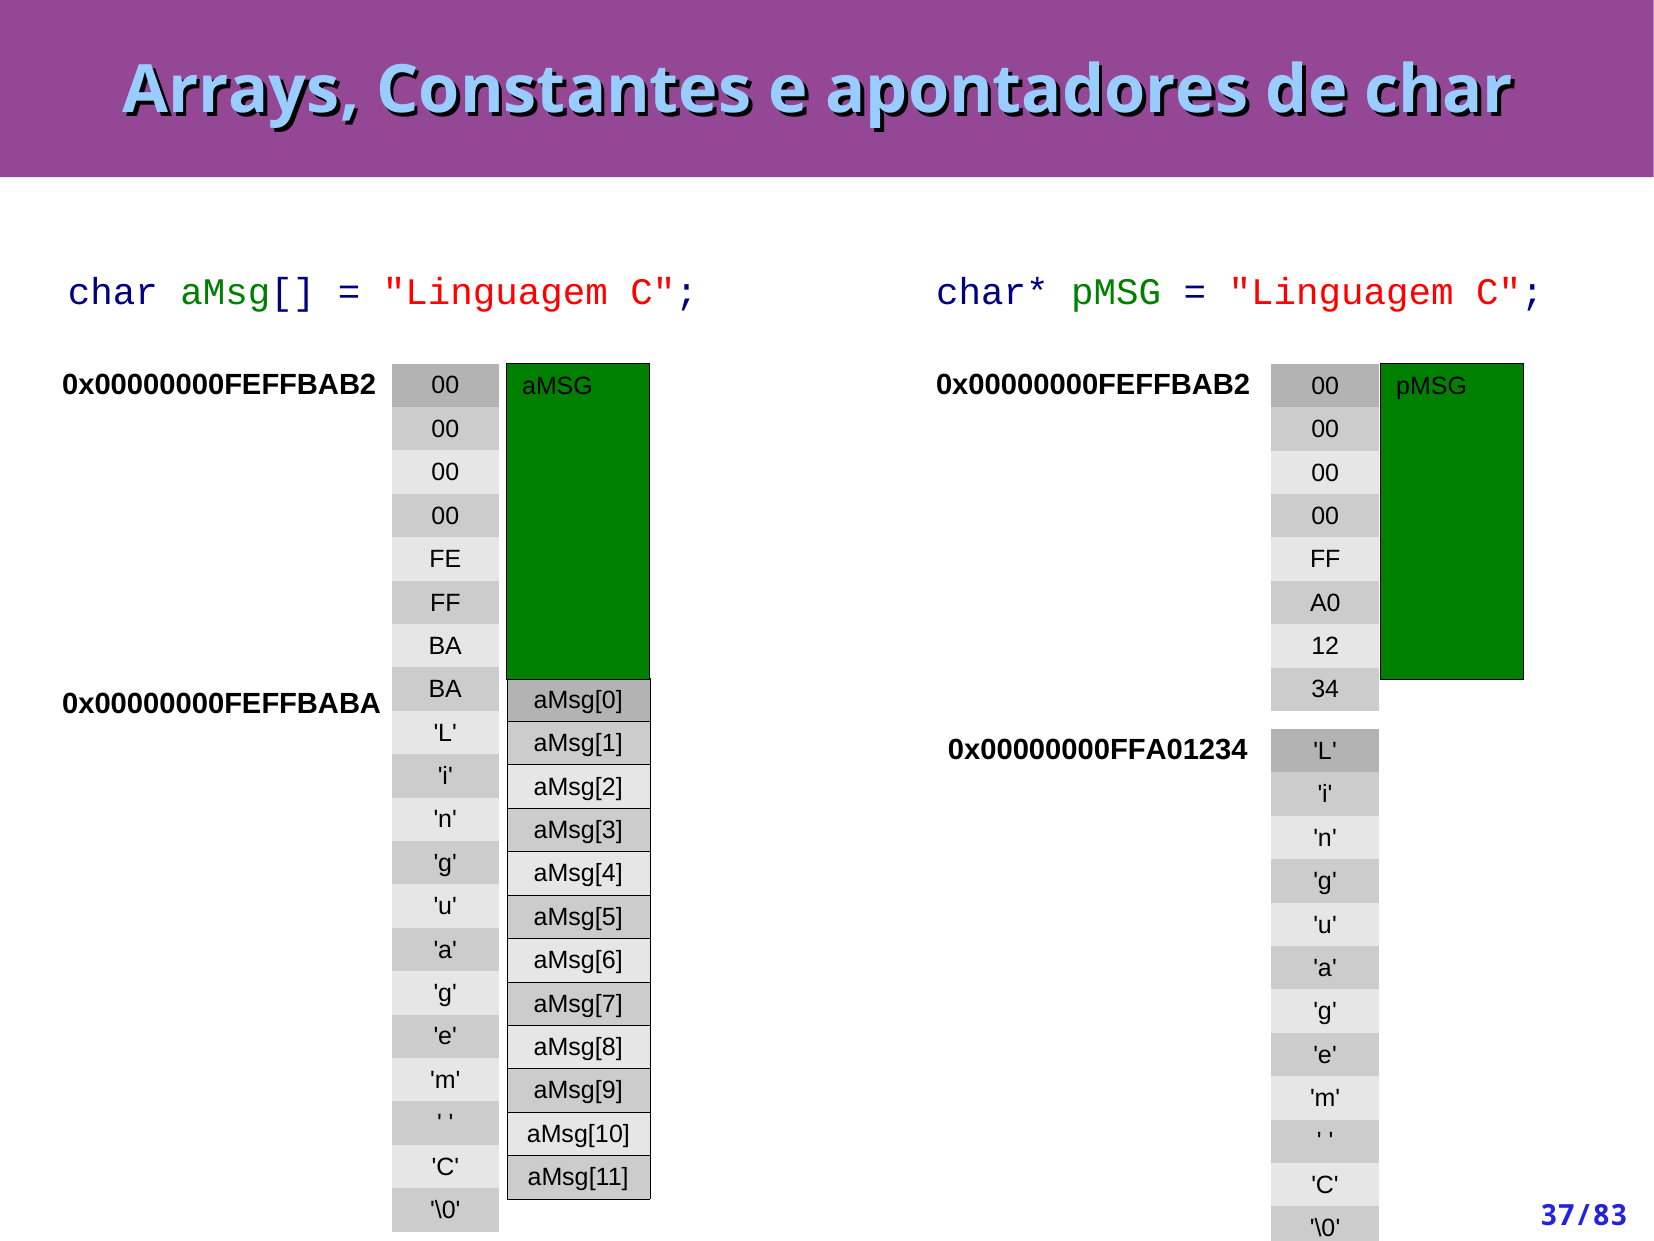

# Arrays, Constantes e apontadores de char
char aMsg[] = "Linguagem C";
char* pMSG = "Linguagem C";
0x00000000FEFFBAB2
0x00000000FEFFBAB2
| 00 |
| --- |
| 00 |
| 00 |
| 00 |
| FE |
| FF |
| BA |
| BA |
| 'L' |
| 'i' |
| 'n' |
| 'g' |
| 'u' |
| 'a' |
| 'g' |
| 'e' |
| 'm' |
| ' ' |
| 'C' |
| '\0' |
aMSG
pMSG
| 00 |
| --- |
| 00 |
| 00 |
| 00 |
| FF |
| A0 |
| 12 |
| 34 |
| aMsg[0] |
| --- |
| aMsg[1] |
| aMsg[2] |
| aMsg[3] |
| aMsg[4] |
| aMsg[5] |
| aMsg[6] |
| aMsg[7] |
| aMsg[8] |
| aMsg[9] |
| aMsg[10] |
| aMsg[11] |
0x00000000FEFFBABA
0x00000000FFA01234
| 'L' |
| --- |
| 'i' |
| 'n' |
| 'g' |
| 'u' |
| 'a' |
| 'g' |
| 'e' |
| 'm' |
| ' ' |
| 'C' |
| '\0' |
37